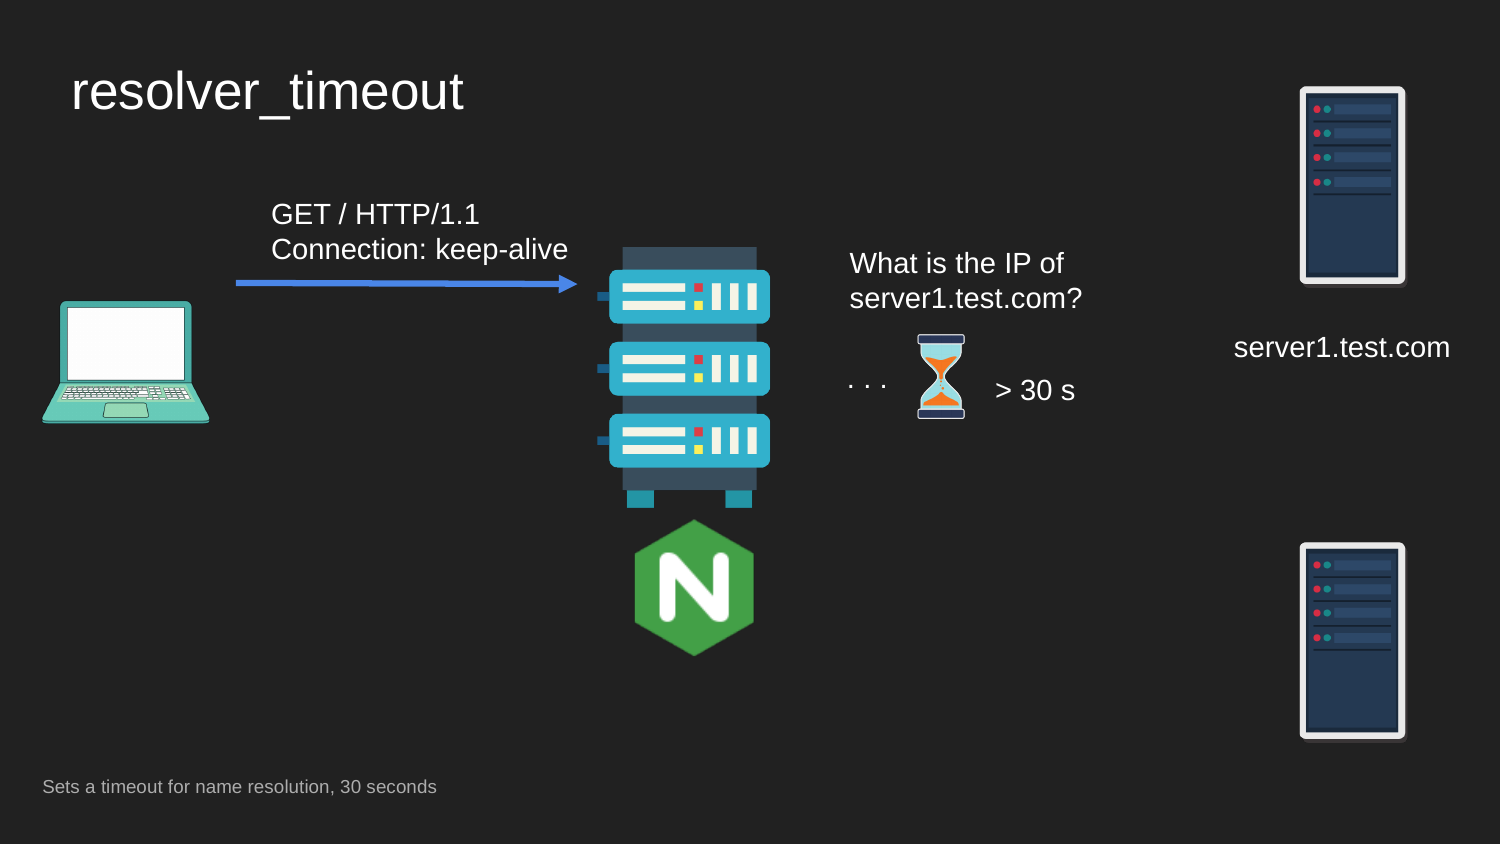

# resolver_timeout
GET / HTTP/1.1
Connection: keep-alive
What is the IP of server1.test.com?
server1.test.com
 . . .
> 30 s
Sets a timeout for name resolution, 30 seconds